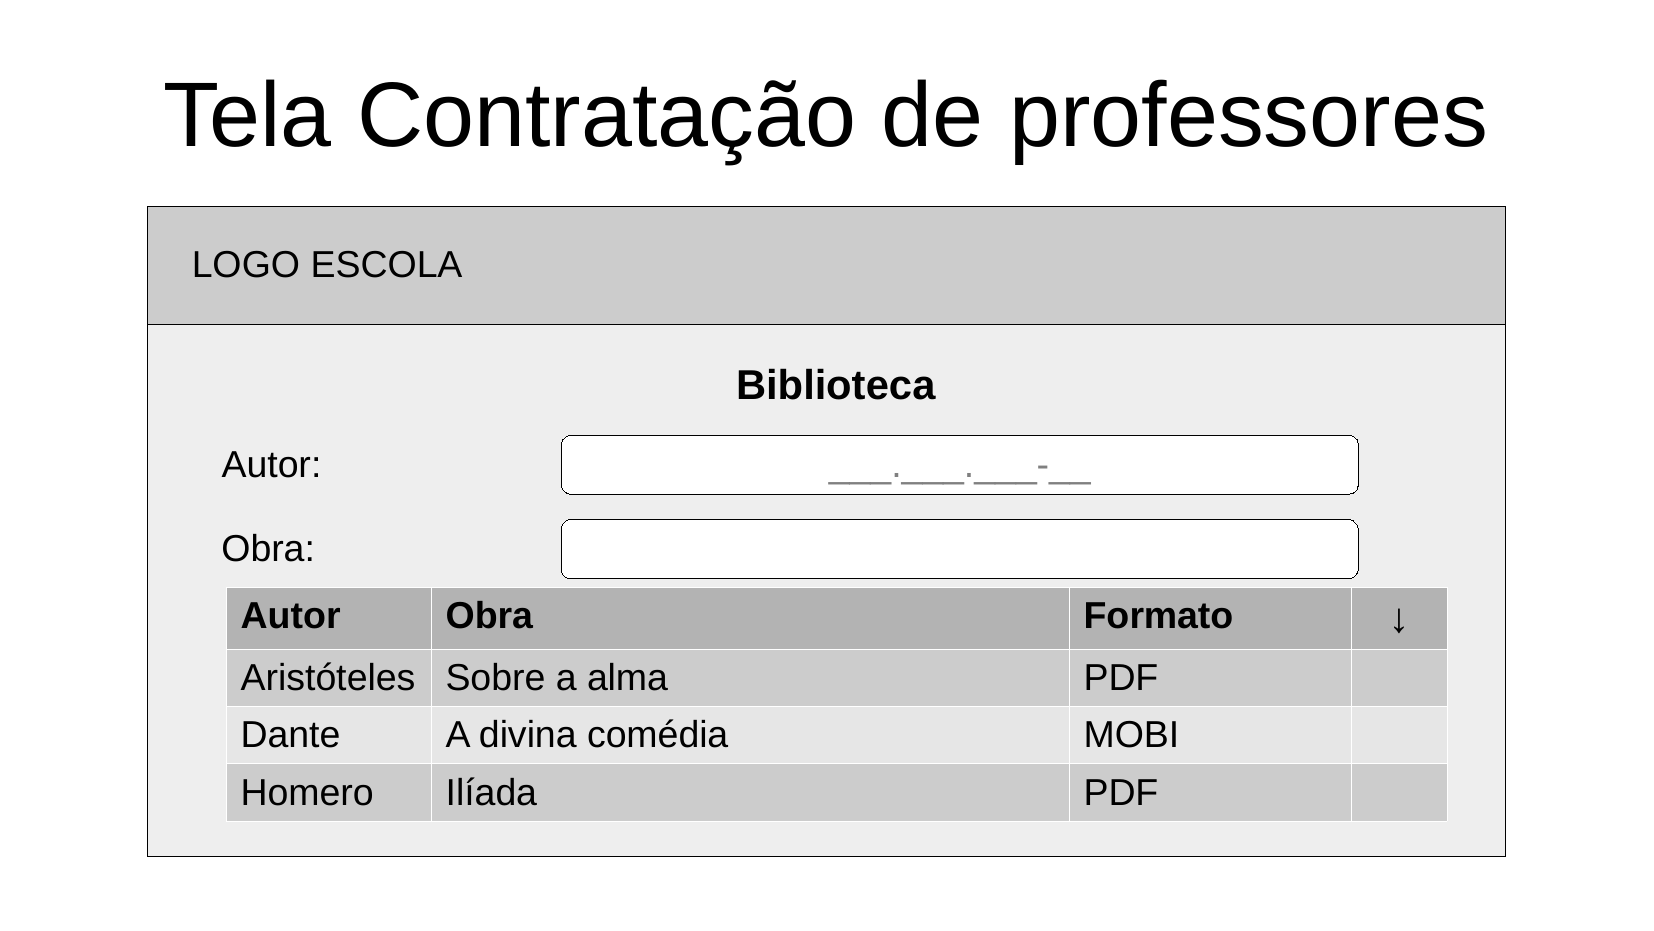

# Tela Contratação de professores
LOGO ESCOLA
Biblioteca
___.___.___-__
Autor:
Obra:
| Autor | Obra | Formato | ↓ |
| --- | --- | --- | --- |
| Aristóteles | Sobre a alma | PDF | |
| Dante | A divina comédia | MOBI | |
| Homero | Ilíada | PDF | |